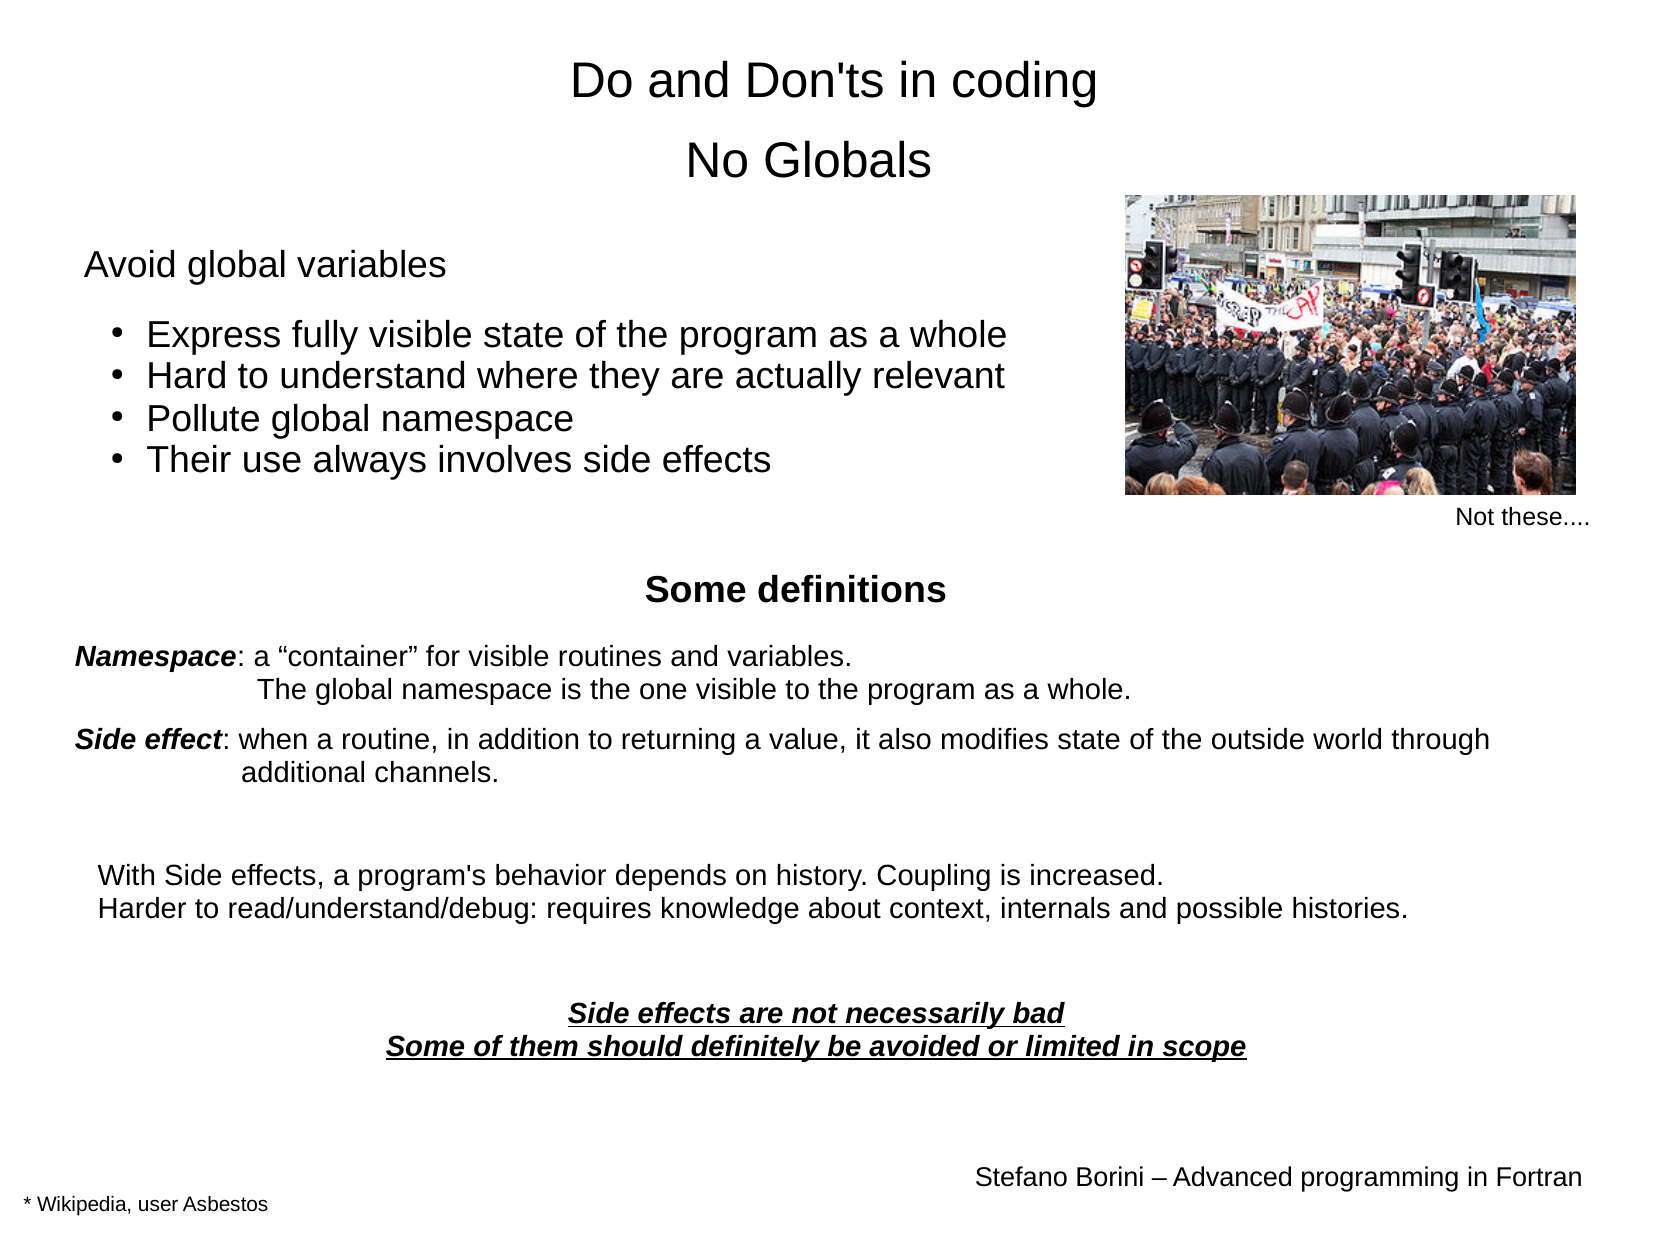

Do and Don'ts in coding
No Globals
Avoid global variables
Express fully visible state of the program as a whole
Hard to understand where they are actually relevant
Pollute global namespace
Their use always involves side effects
Not these....
Some definitions
Namespace: a “container” for visible routines and variables.
		 The global namespace is the one visible to the program as a whole.
Side effect: when a routine, in addition to returning a value, it also modifies state of the outside world through
		 additional channels.
With Side effects, a program's behavior depends on history. Coupling is increased.
Harder to read/understand/debug: requires knowledge about context, internals and possible histories.
Side effects are not necessarily bad
Some of them should definitely be avoided or limited in scope
Stefano Borini – Advanced programming in Fortran
* Wikipedia, user Asbestos